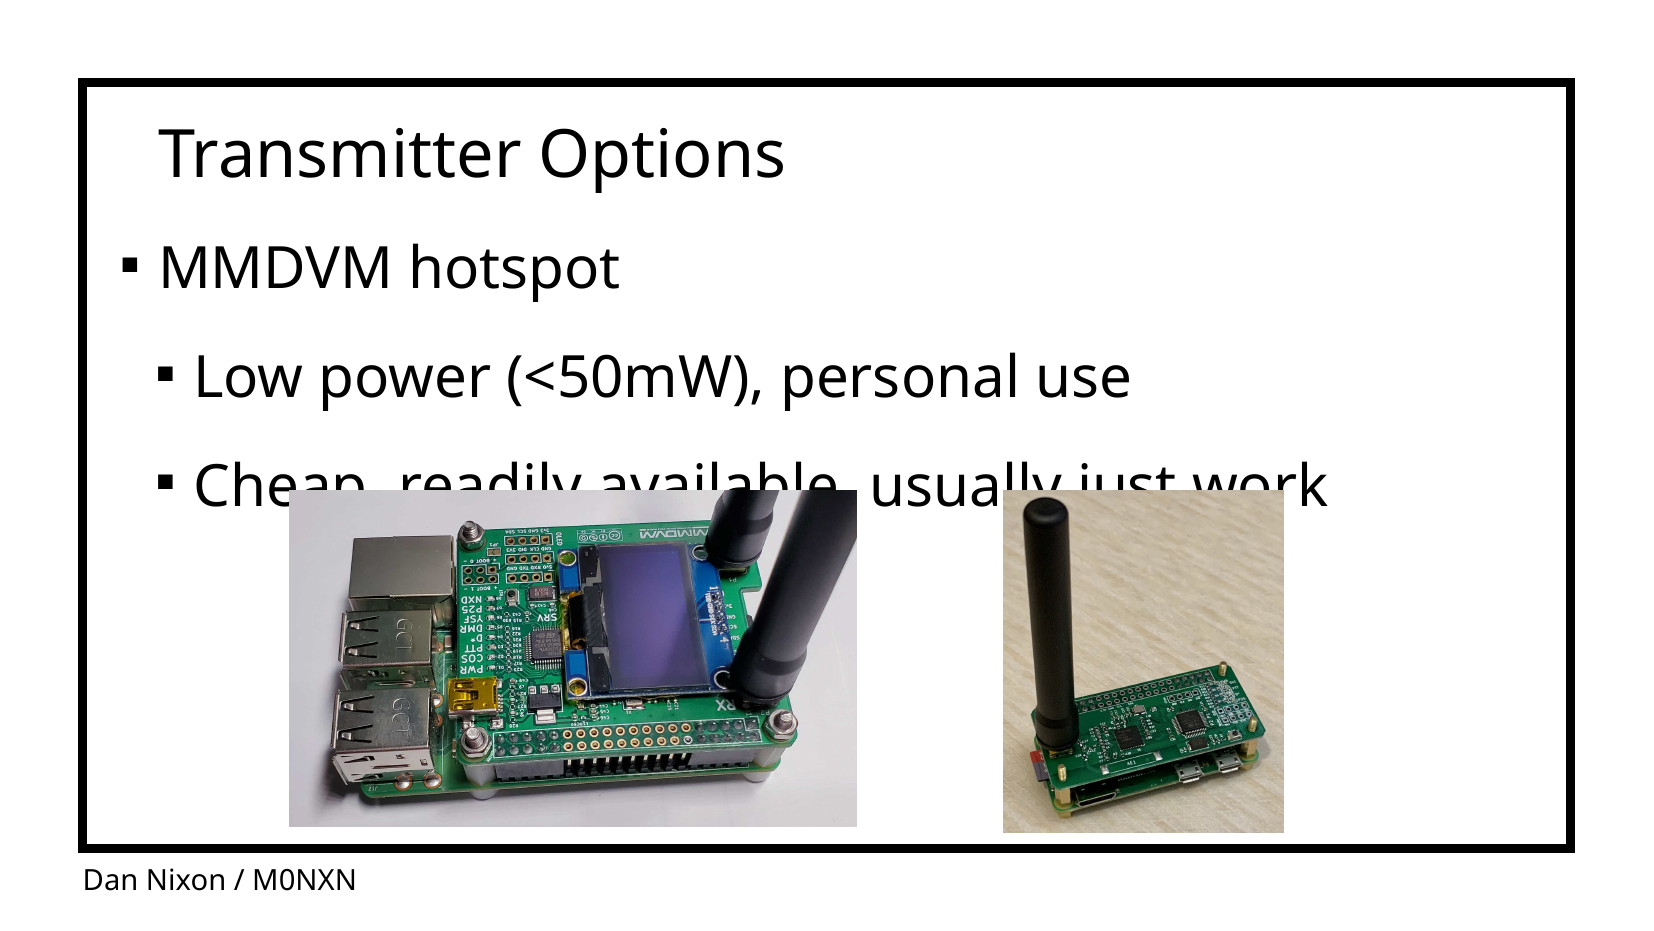

# Transmitter Options
MMDVM hotspot
Low power (<50mW), personal use
Cheap, readily available, usually just work